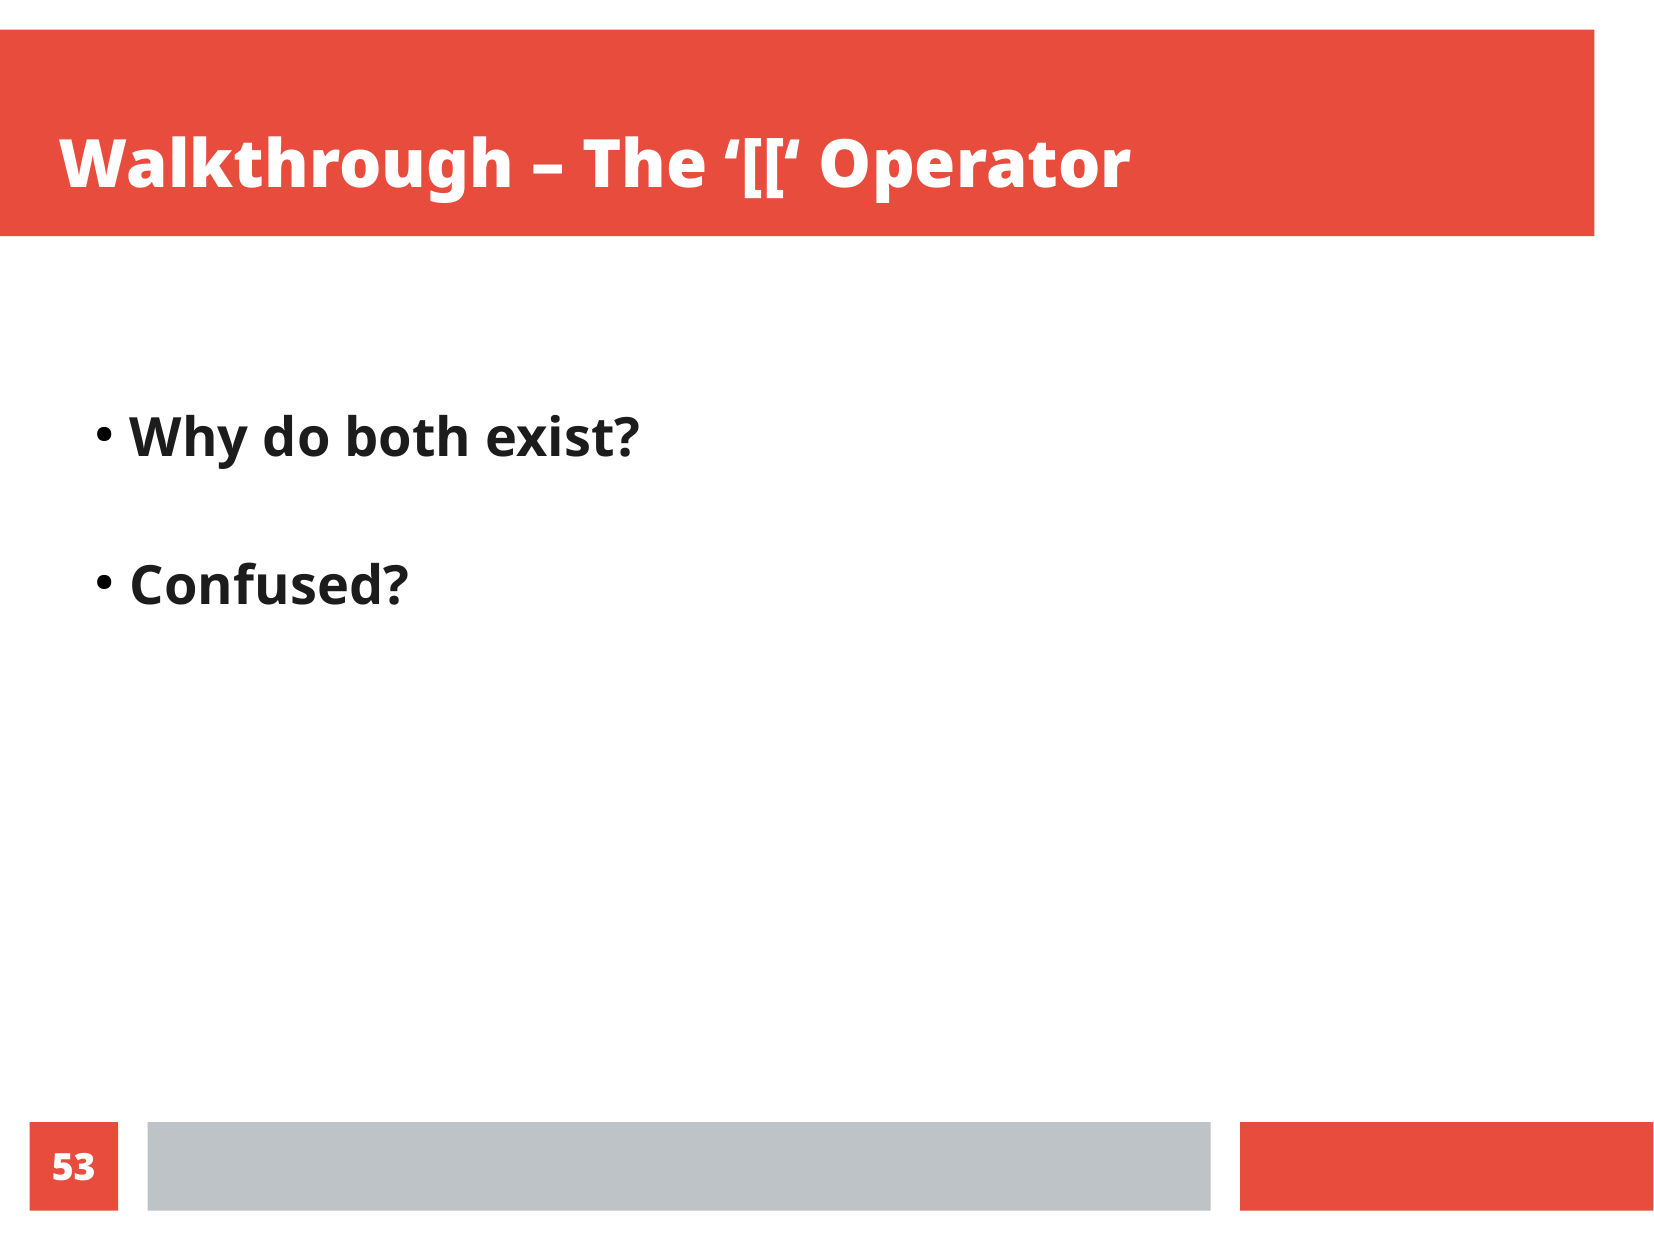

# Walkthrough – The ‘[[‘ Operator
Why do both exist?
Confused?
53